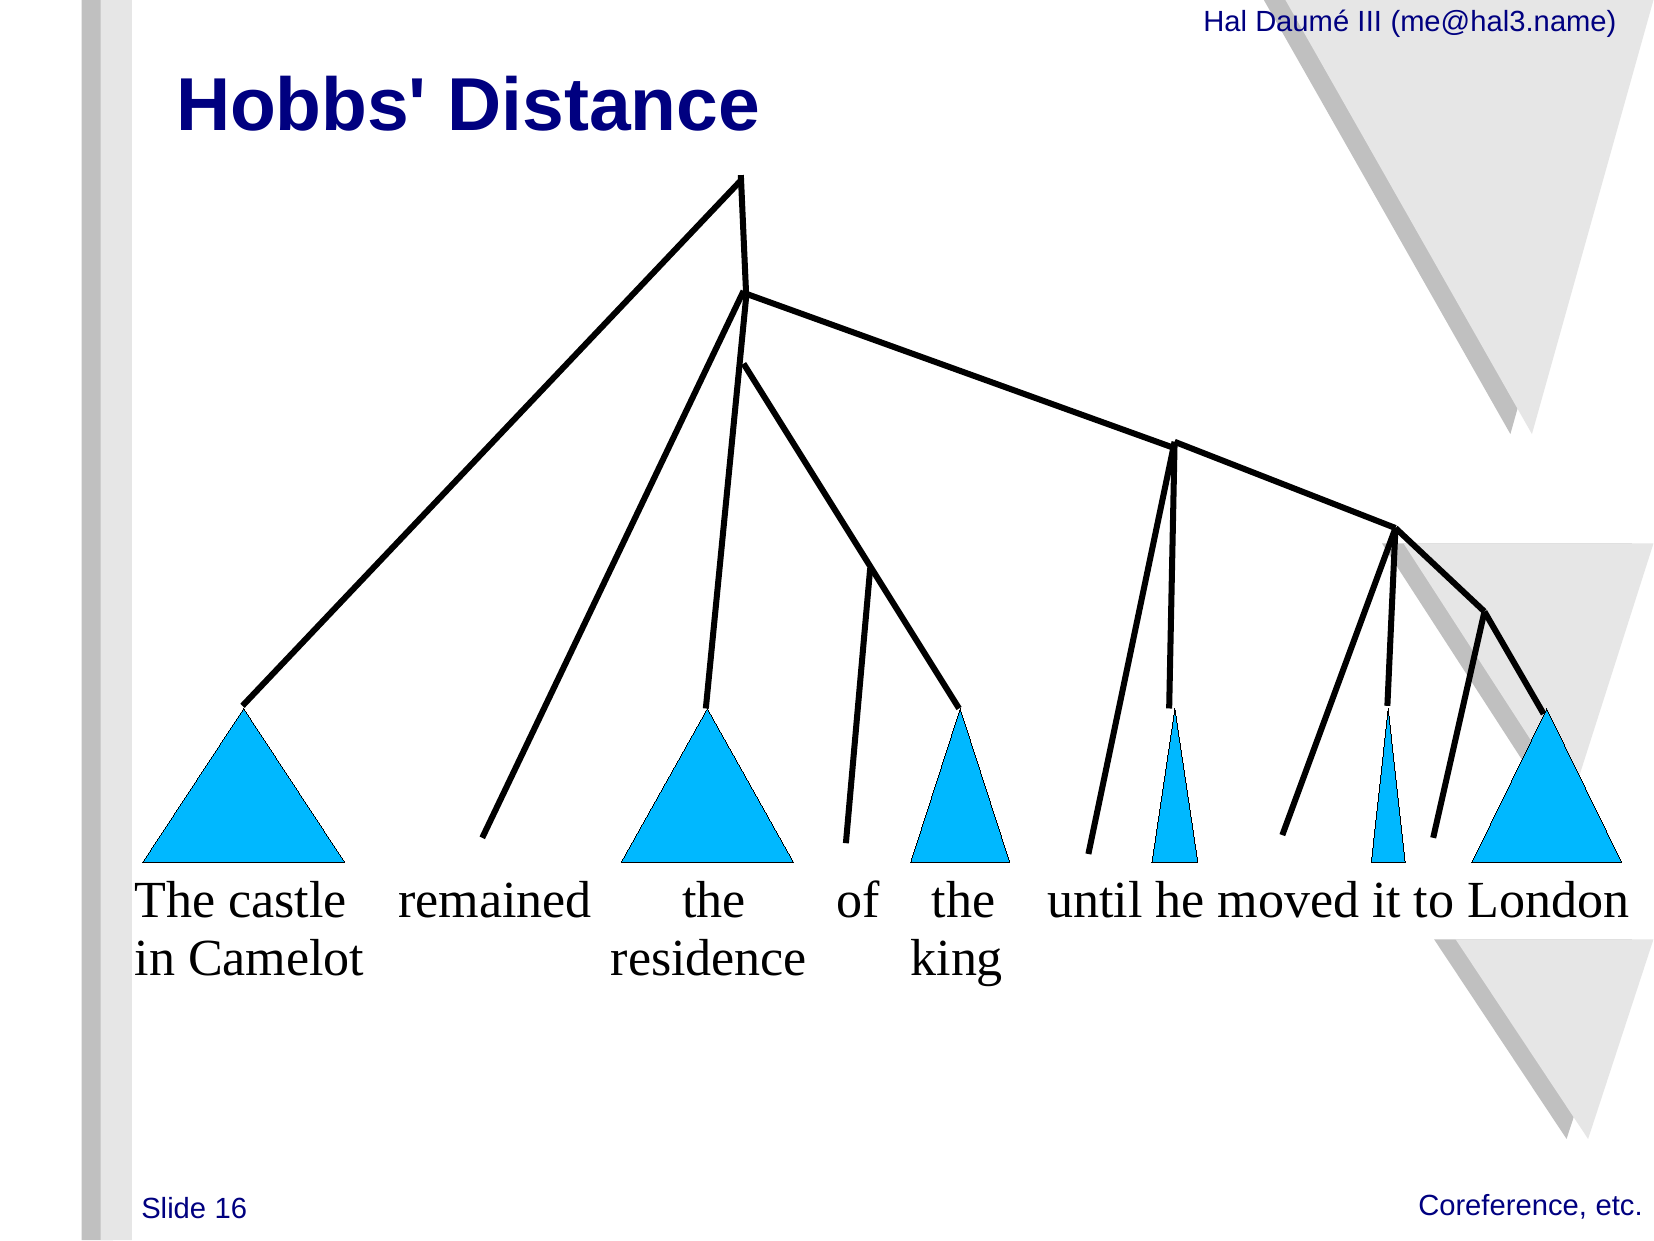

# Hobbs' Distance
The castle remained the of the until he moved it to London
in Camelot residence king